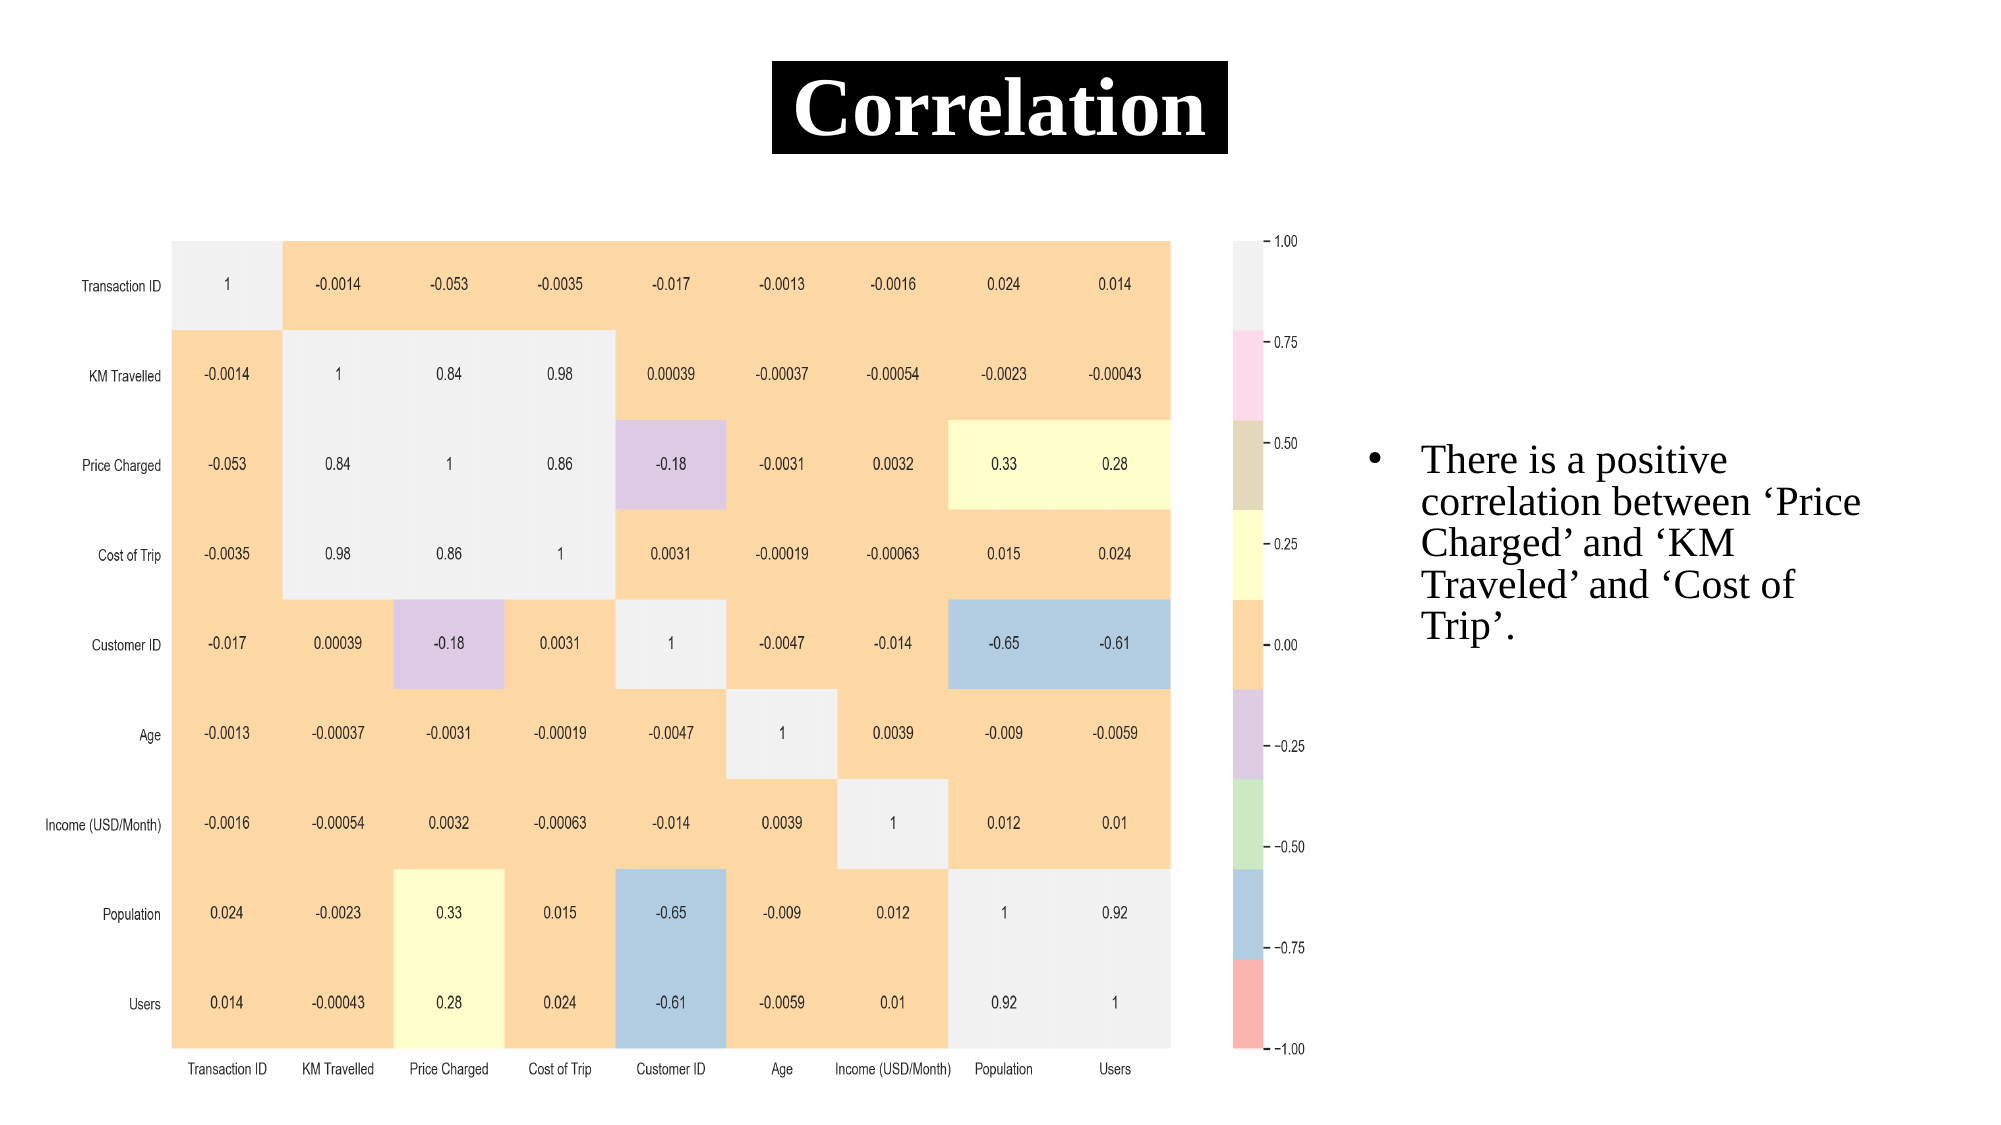

# Correlation
There is a positive correlation between ‘Price Charged’ and ‘KM Traveled’ and ‘Cost of Trip’.